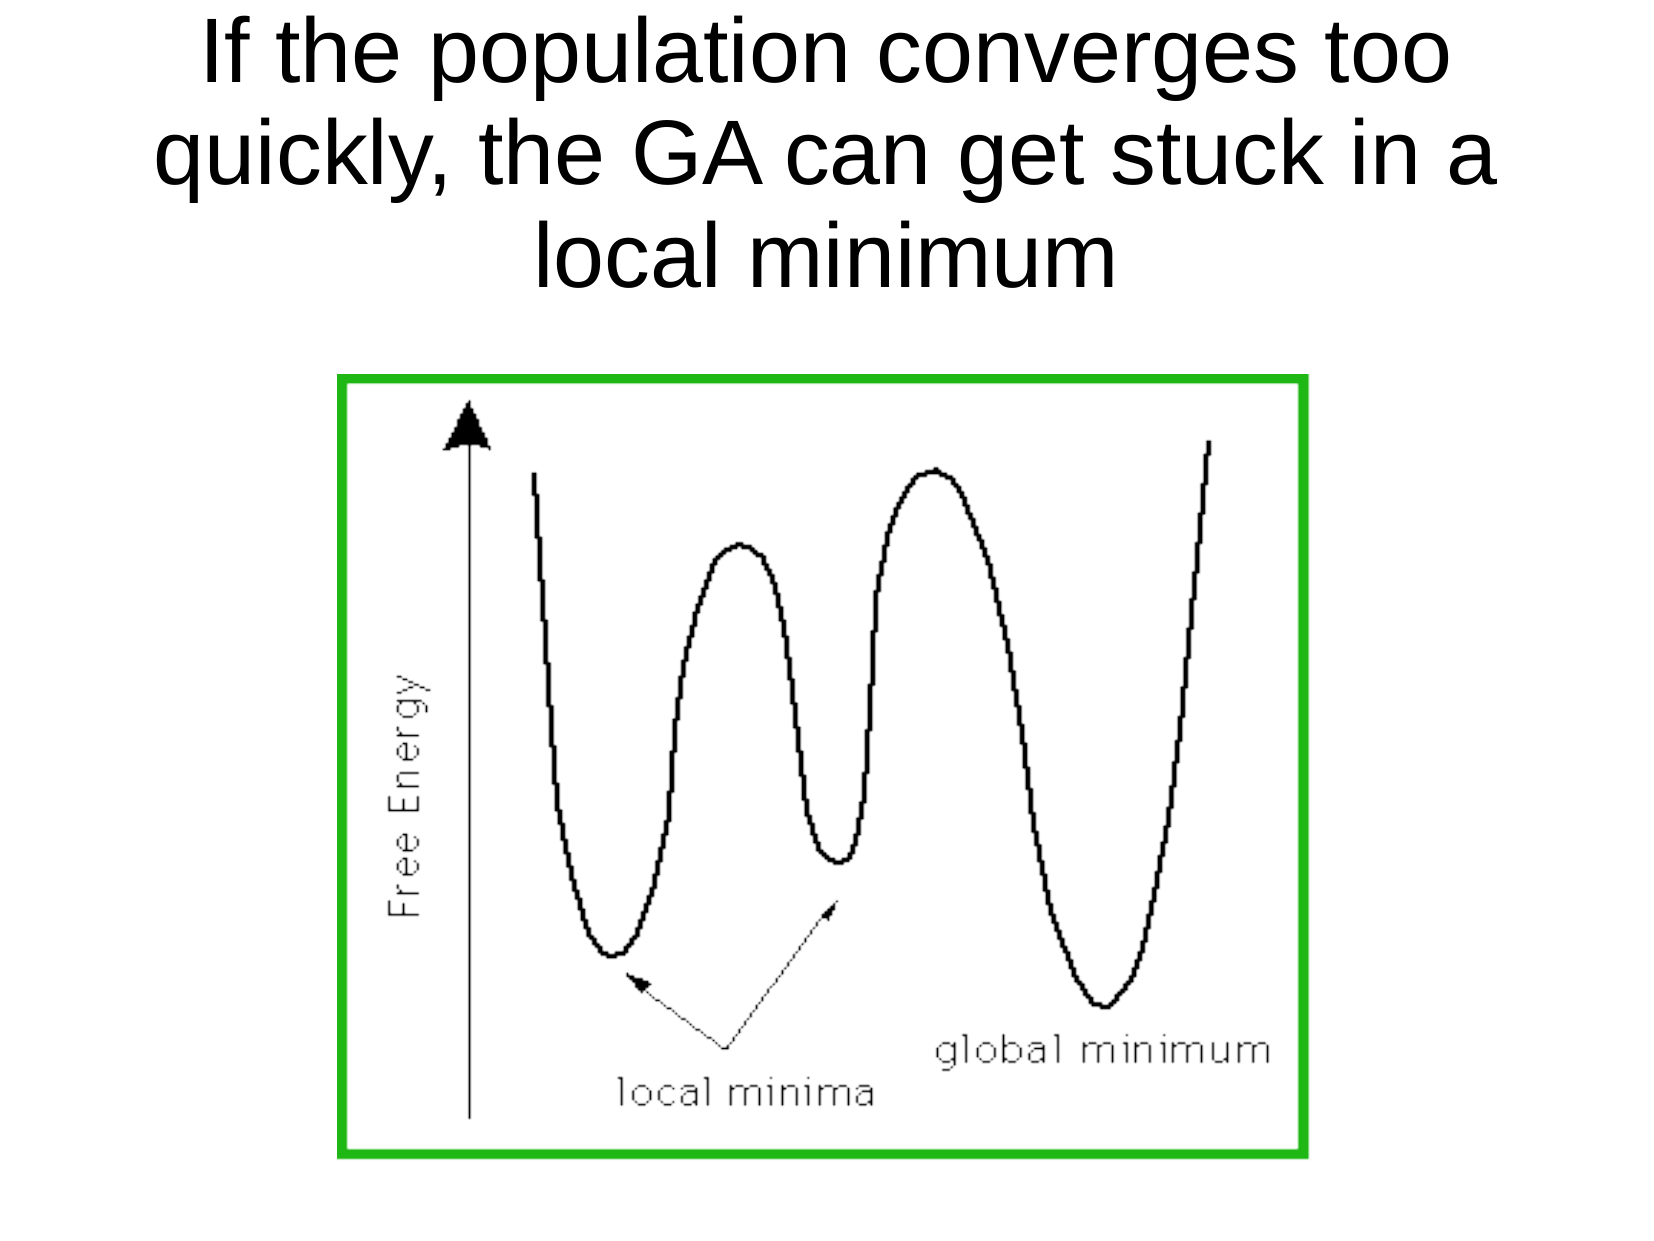

# If the population converges too quickly, the GA can get stuck in a local minimum